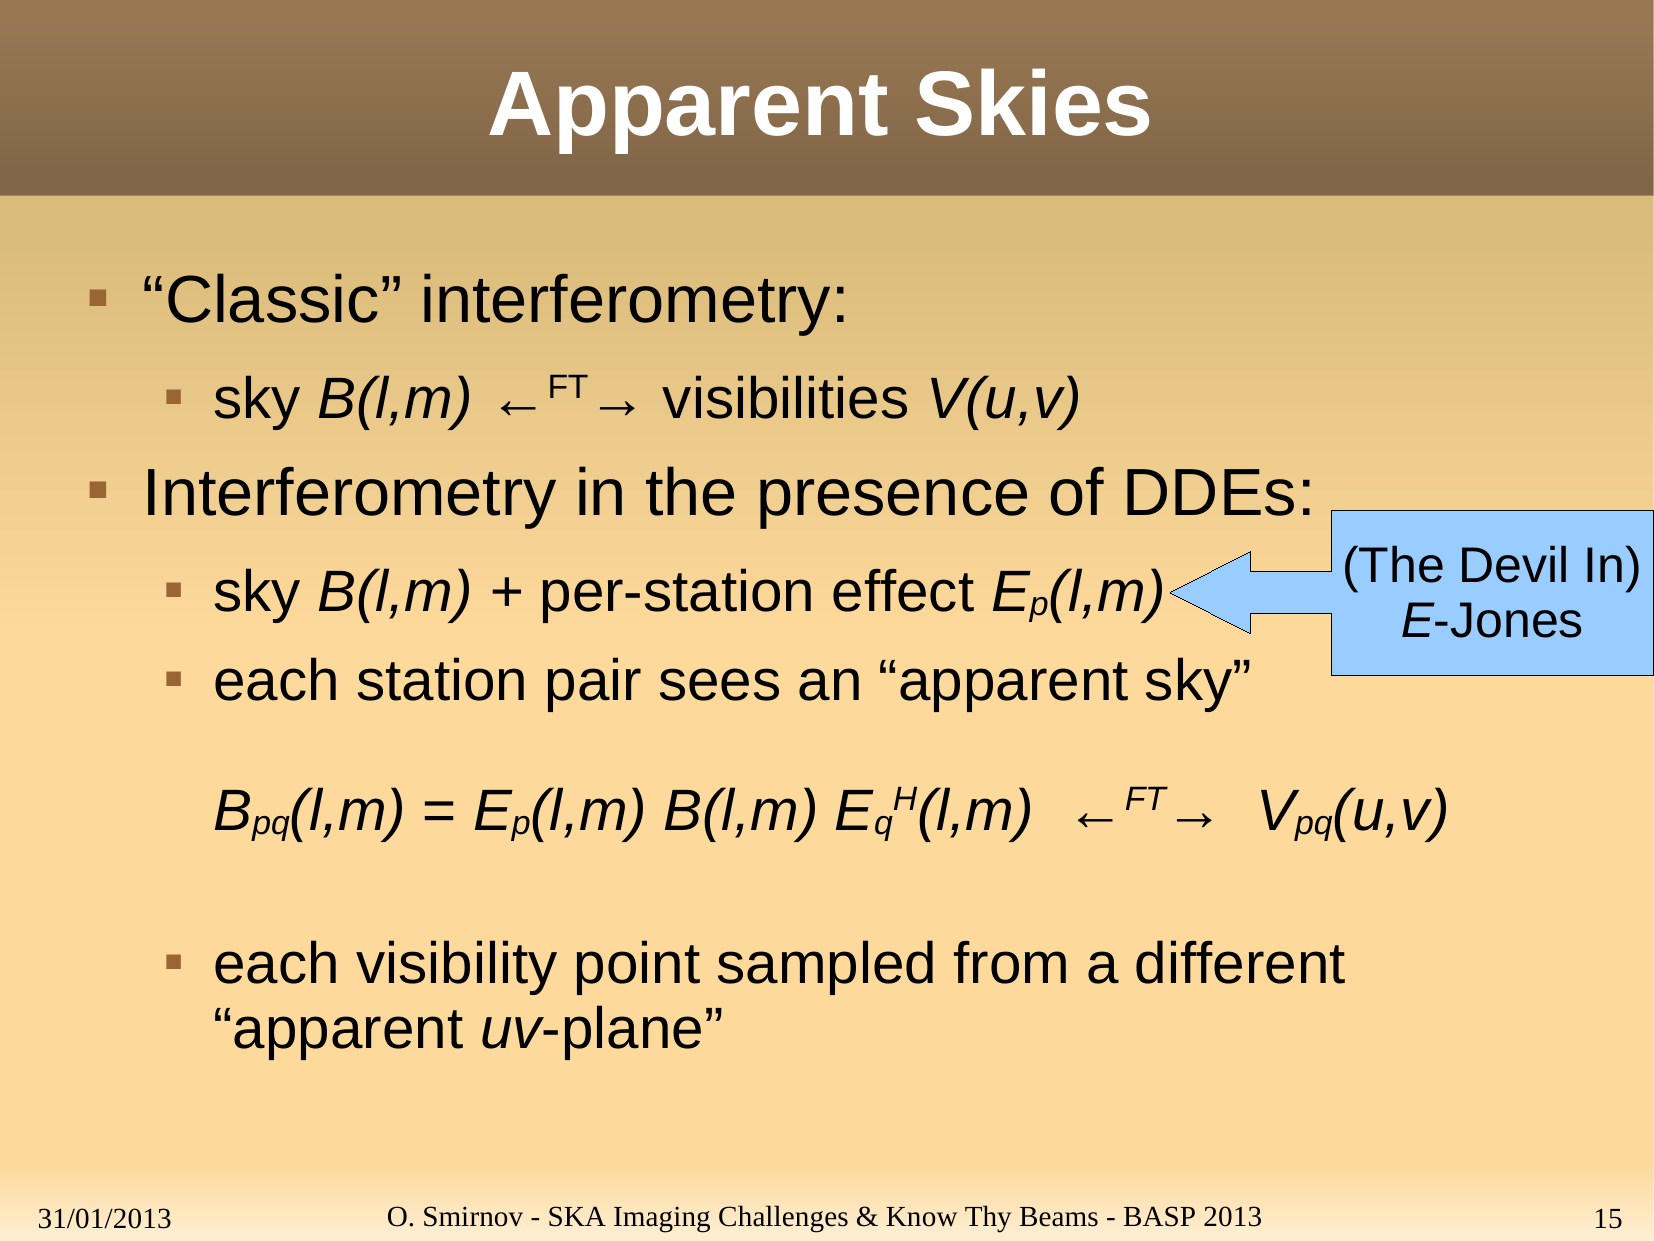

# Apparent Skies
“Classic” interferometry:
sky B(l,m) ←FT→ visibilities V(u,v)
Interferometry in the presence of DDEs:
sky B(l,m) + per-station effect Ep(l,m)
each station pair sees an “apparent sky”
Bpq(l,m) = Ep(l,m) B(l,m) EqH(l,m) ←FT→ Vpq(u,v)
each visibility point sampled from a different “apparent uv-plane”
(The Devil In)
E-Jones
O. Smirnov - SKA Imaging Challenges & Know Thy Beams - BASP 2013
31/01/2013
15